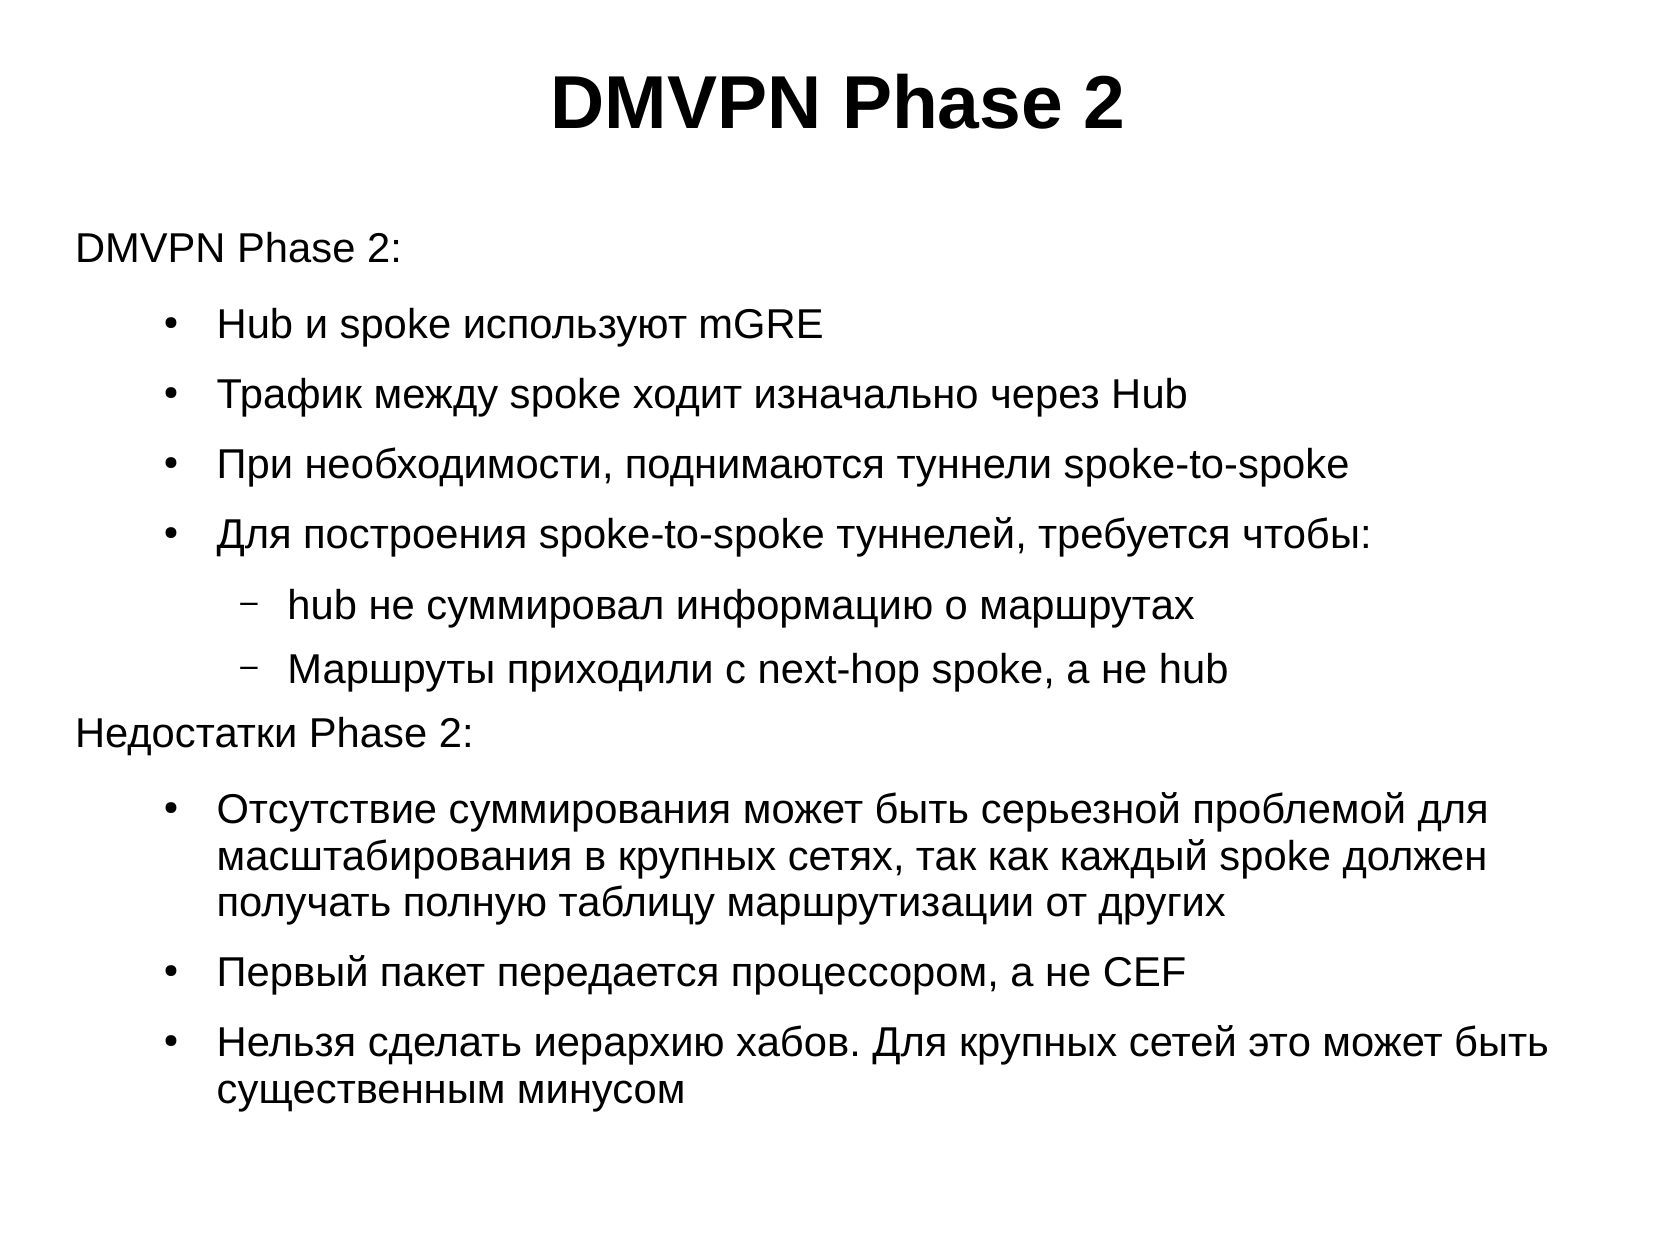

DMVPN Phase 2
# DMVPN Phase 2:
Hub и spoke используют mGRE
Трафик между spoke ходит изначально через Hub
При необходимости, поднимаются туннели spoke-to-spoke
Для построения spoke-to-spoke туннелей, требуется чтобы:
hub не суммировал информацию о маршрутах
Маршруты приходили с next-hop spoke, а не hub
Недостатки Phase 2:
Отсутствие суммирования может быть серьезной проблемой для масштабирования в крупных сетях, так как каждый spoke должен получать полную таблицу маршрутизации от других
Первый пакет передается процессором, а не CEF
Нельзя сделать иерархию хабов. Для крупных сетей это может быть существенным минусом